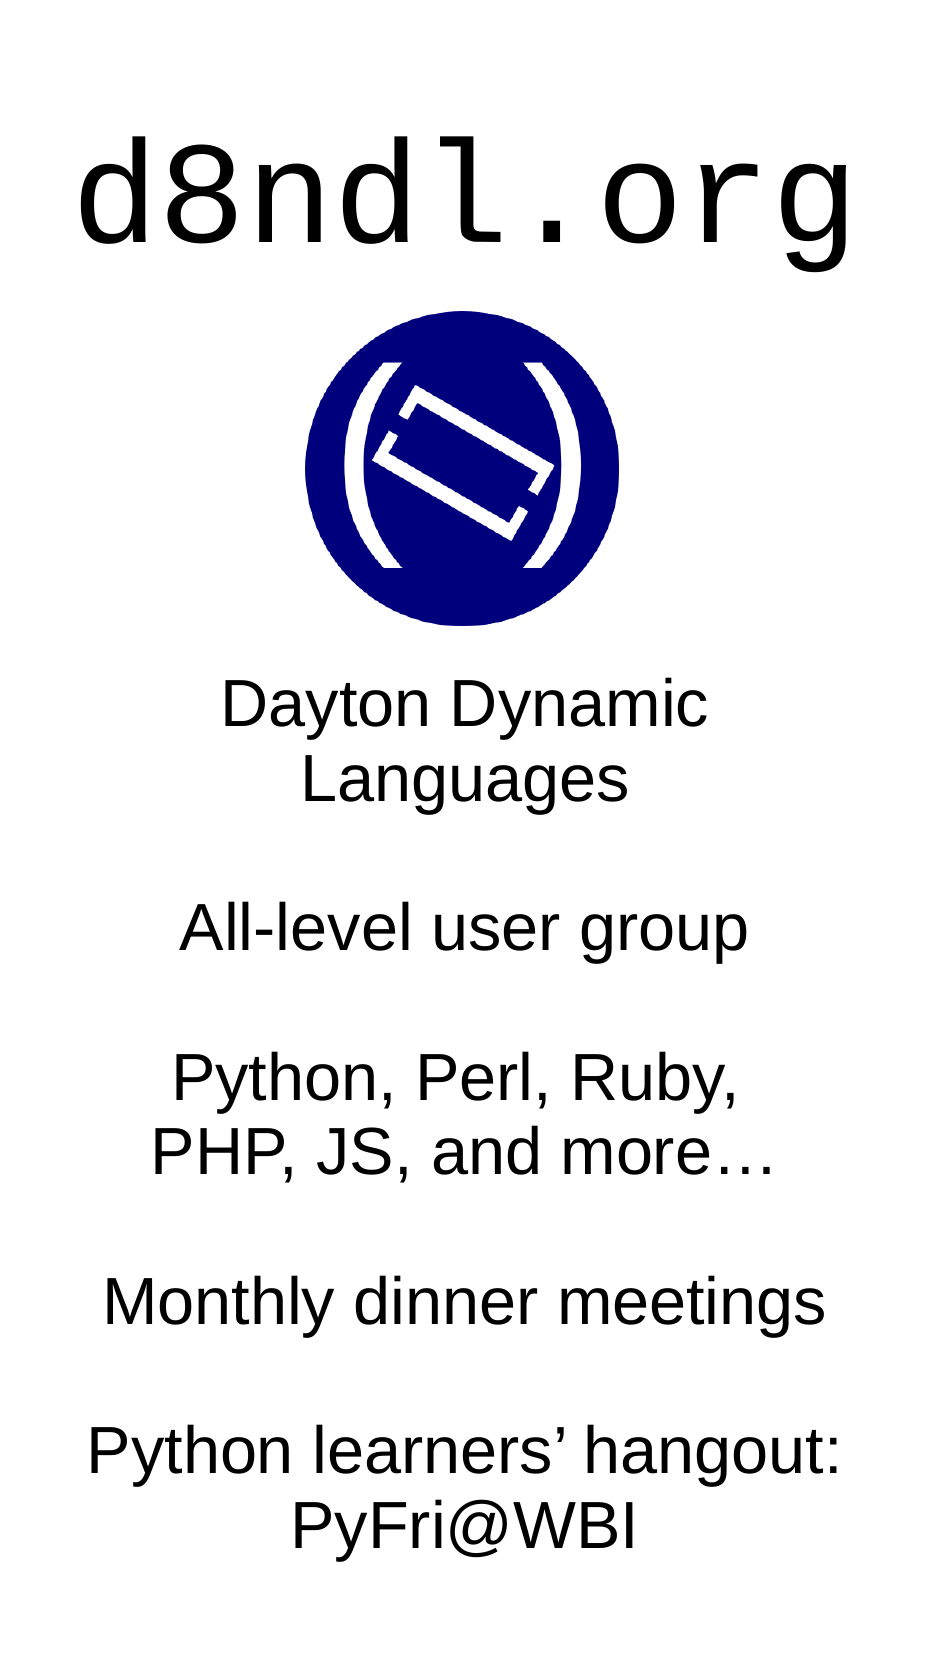

# d8ndl.org
Dayton Dynamic Languages
All-level user group
Python, Perl, Ruby,
PHP, JS, and more…
Monthly dinner meetings
Python learners’ hangout: PyFri@WBI